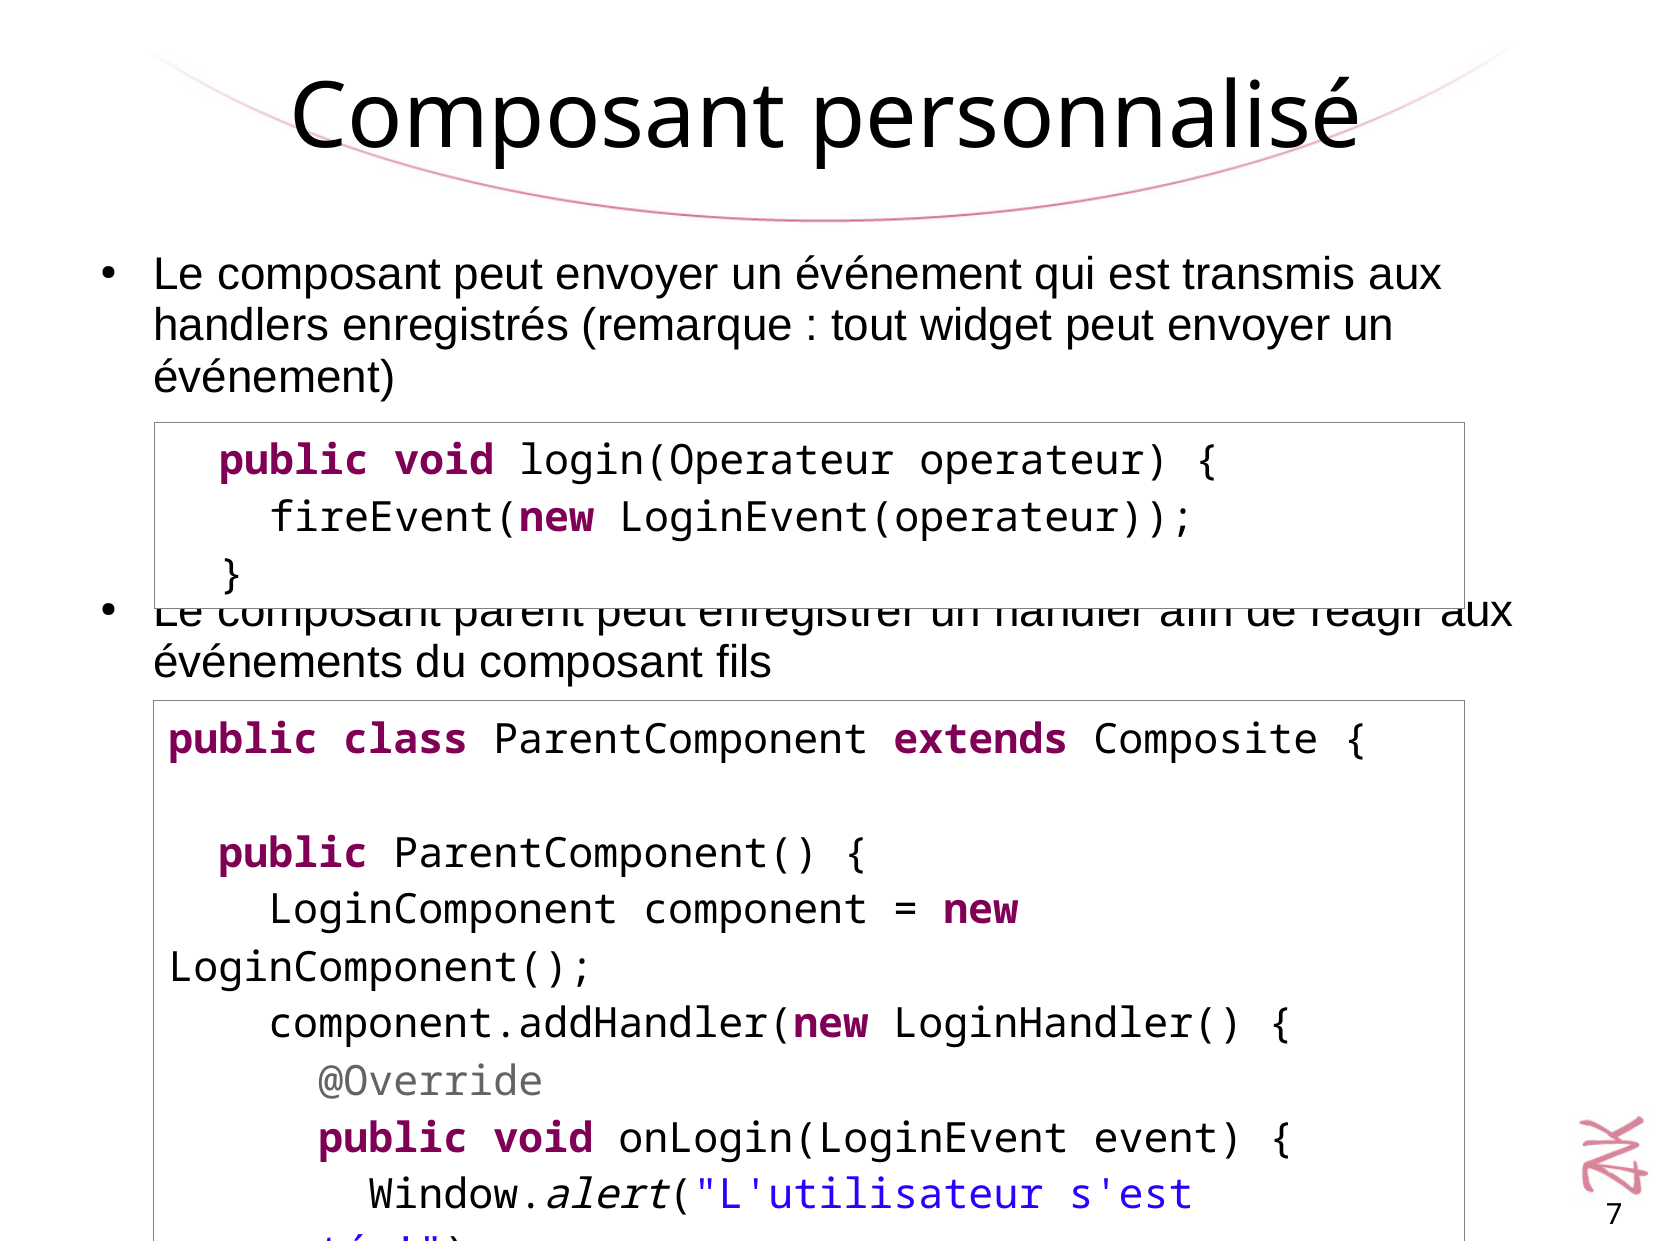

# Composant personnalisé
Le composant peut envoyer un événement qui est transmis aux handlers enregistrés (remarque : tout widget peut envoyer un événement)
Le composant parent peut enregistrer un handler afin de réagir aux événements du composant fils
 public void login(Operateur operateur) {
 fireEvent(new LoginEvent(operateur));
 }
public class ParentComponent extends Composite {
 public ParentComponent() {
 LoginComponent component = new LoginComponent();
 component.addHandler(new LoginHandler() {
 @Override
 public void onLogin(LoginEvent event) {
 Window.alert("L'utilisateur s'est connecté !");
 }
 }, LoginEvent.TYPE);
7